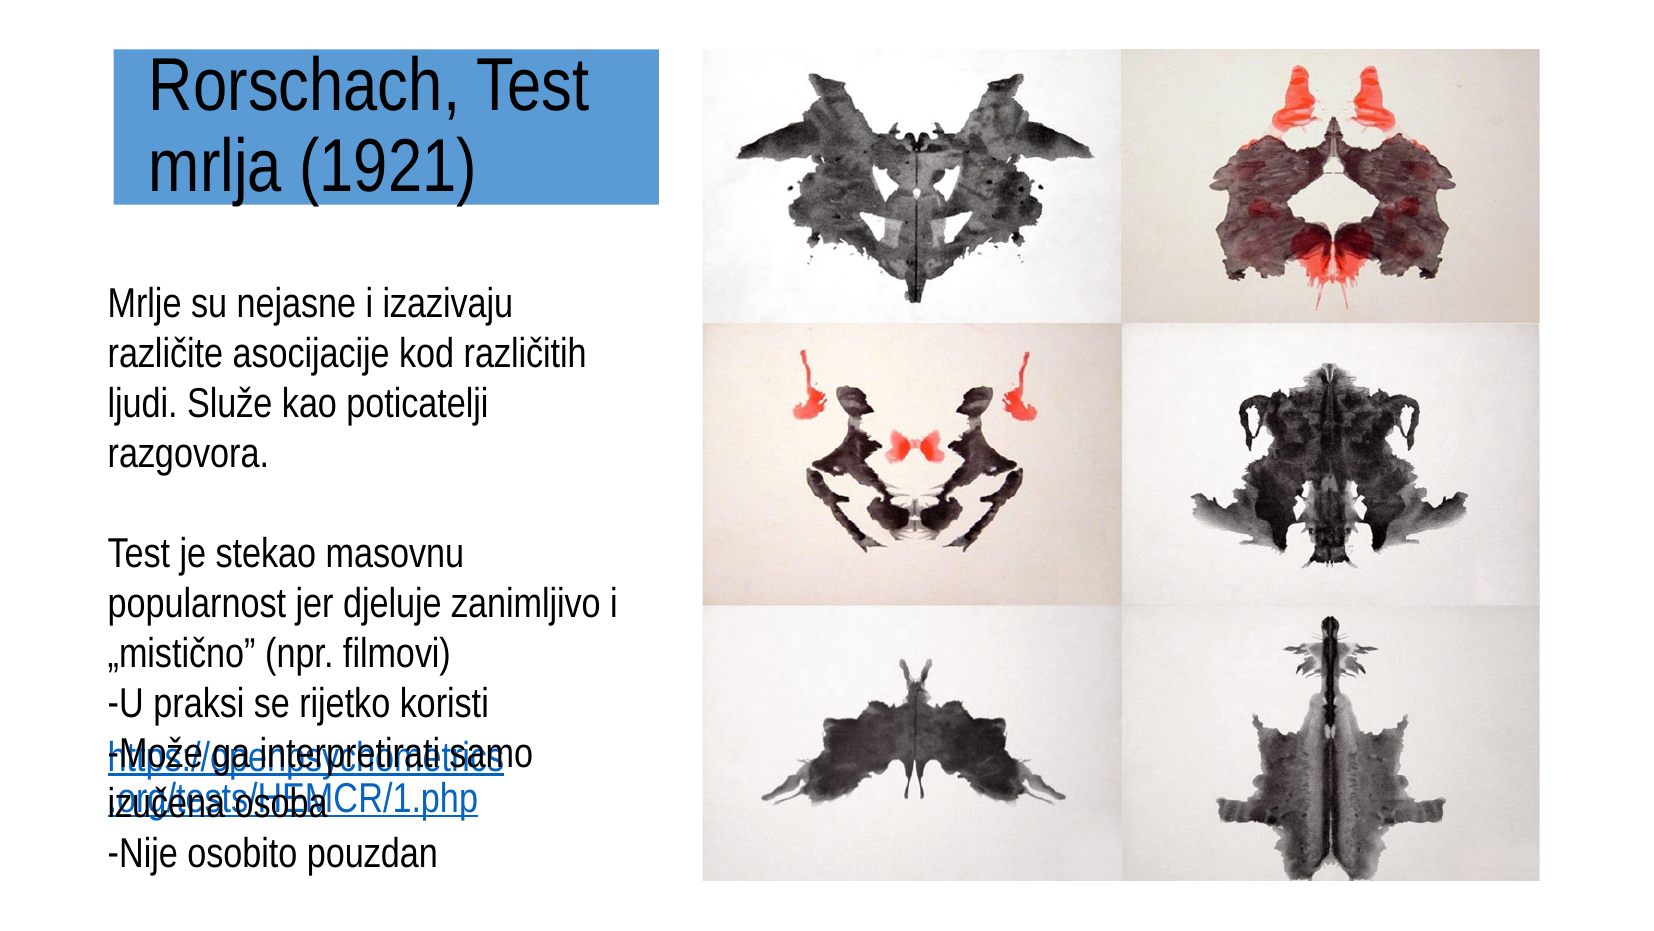

Rorschach, Test mrlja (1921)
#
Mrlje su nejasne i izazivaju različite asocijacije kod različitih ljudi. Služe kao poticatelji razgovora.
Test je stekao masovnu popularnost jer djeluje zanimljivo i „mistično” (npr. filmovi)
U praksi se rijetko koristi
Može ga interpretirati samo izučena osoba
Nije osobito pouzdan
https://openpsychometrics.org/tests/HEMCR/1.php